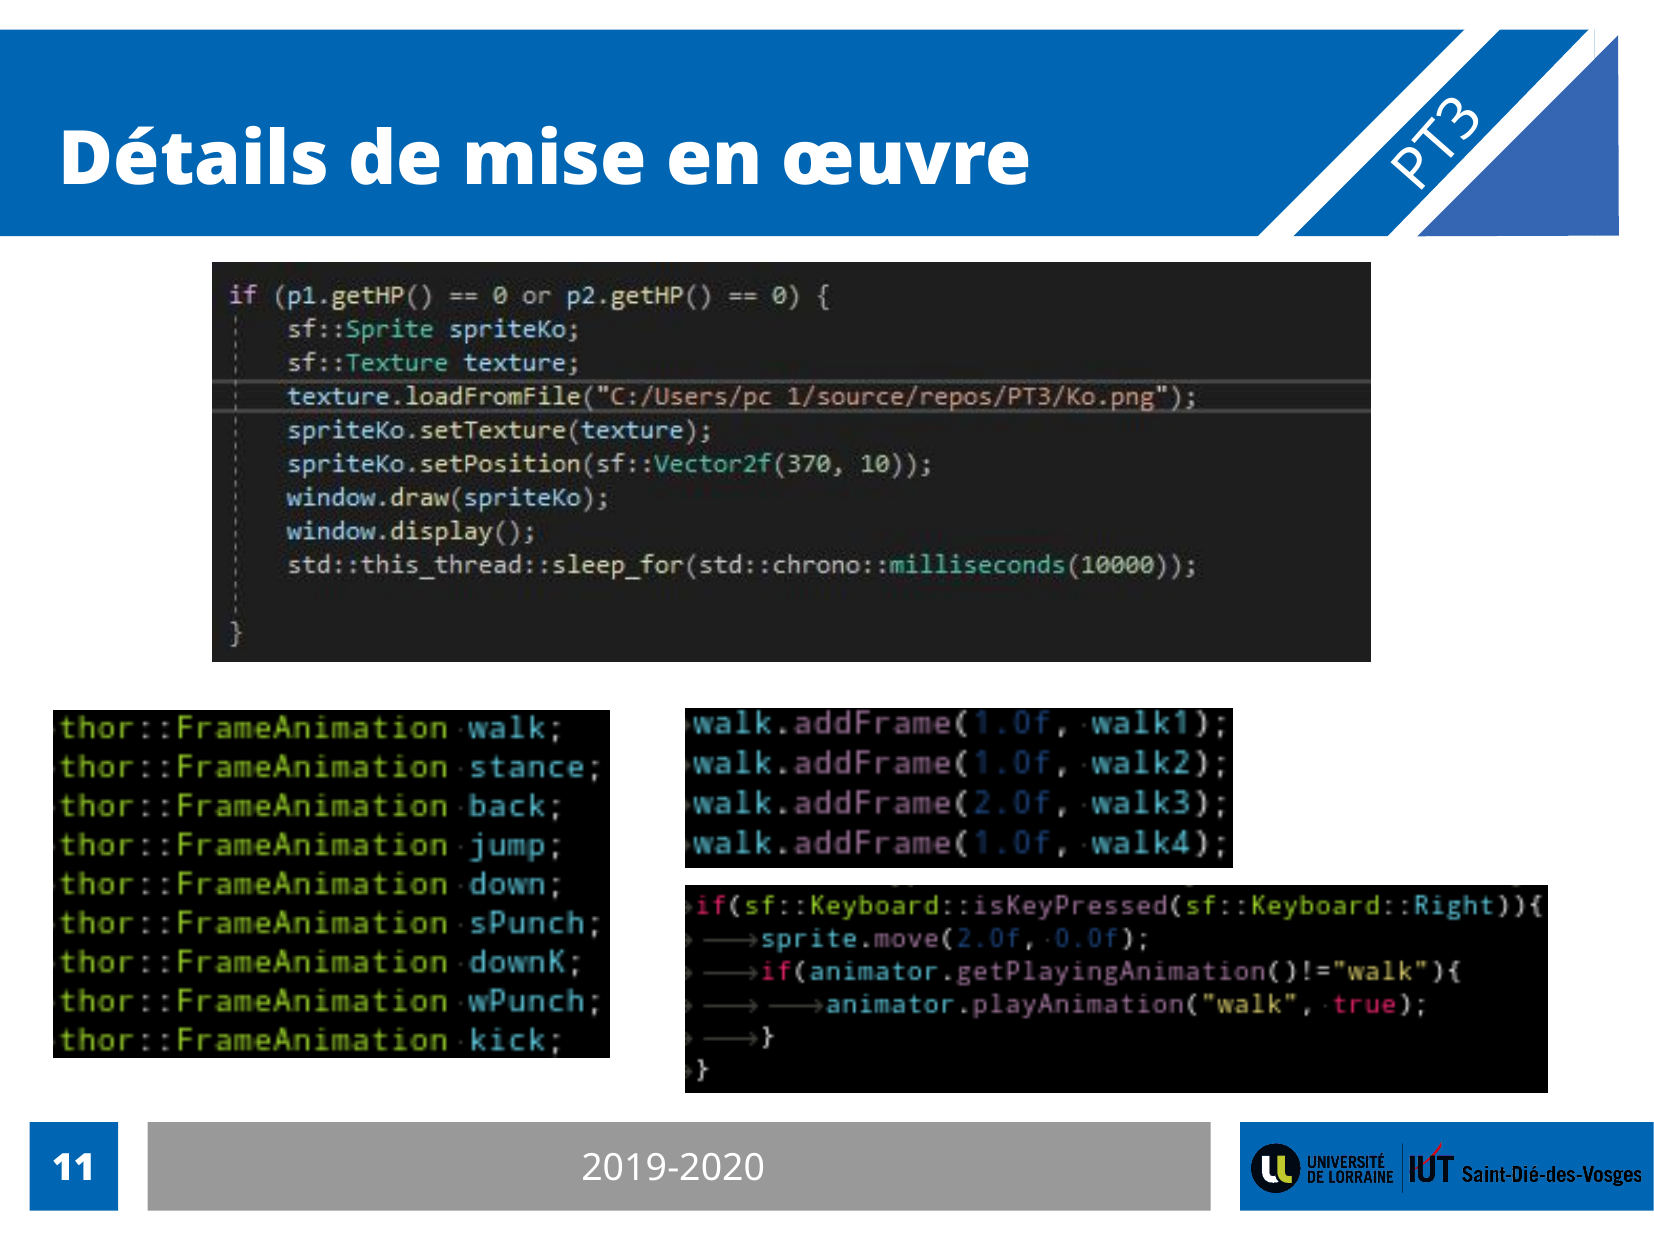

# Détails de mise en œuvre
11